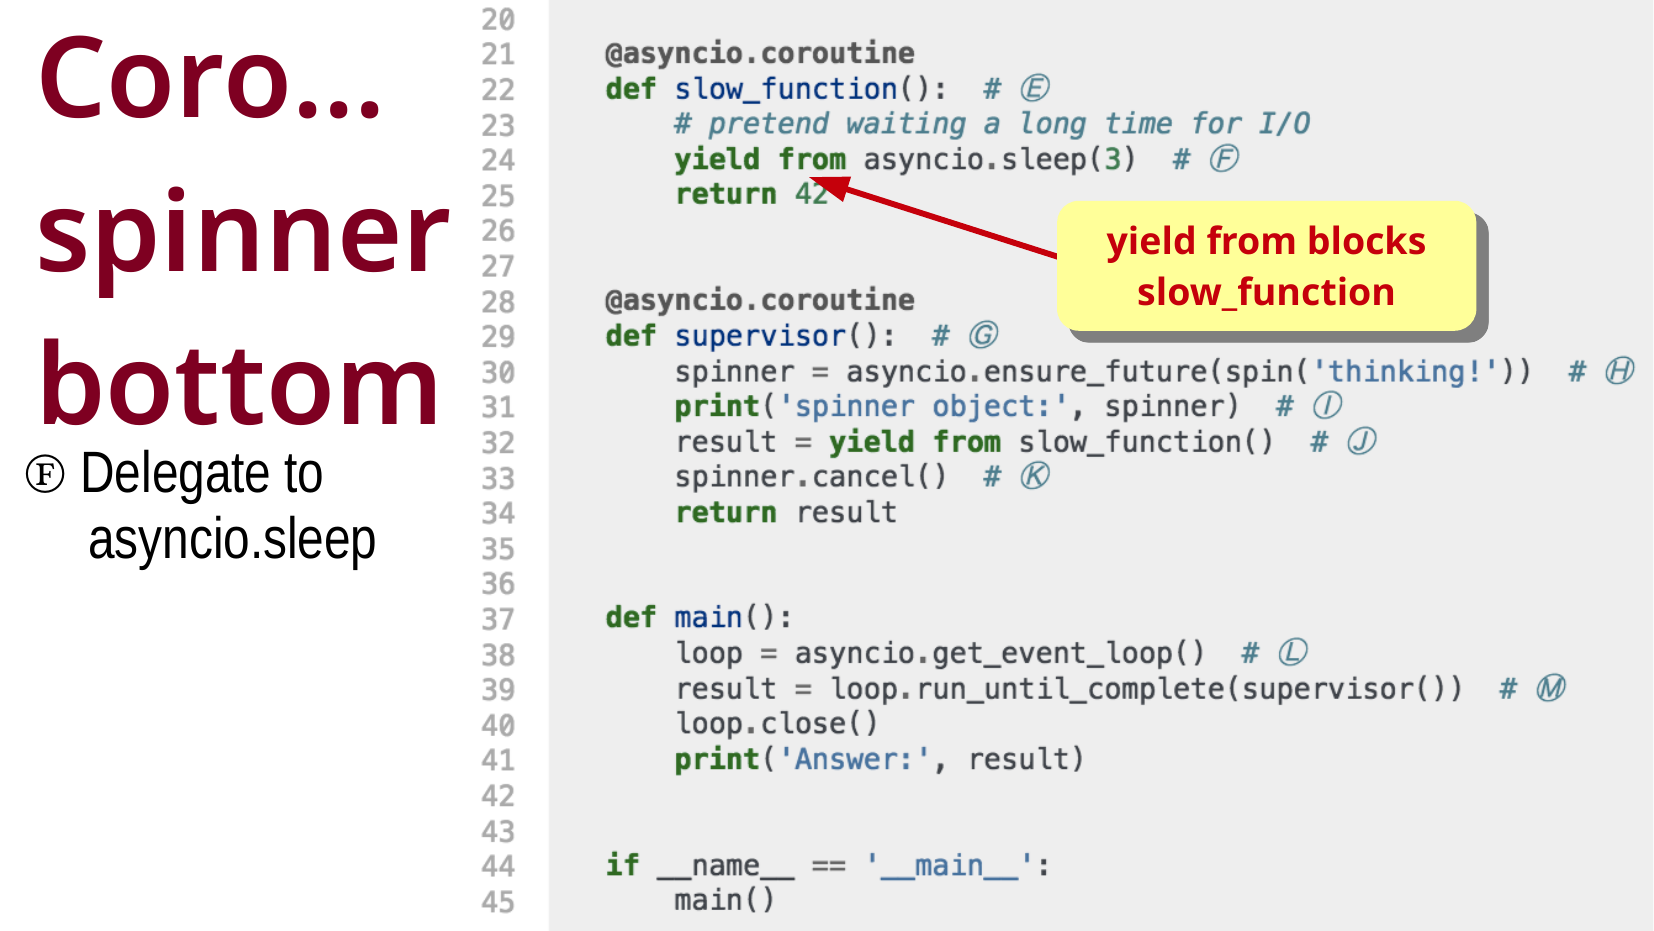

# Coro... spinner: bottom
sleep() and
I/O functions
release the GIL
yield from blocks
slow_function
Ⓕ Delegate to asyncio.sleep